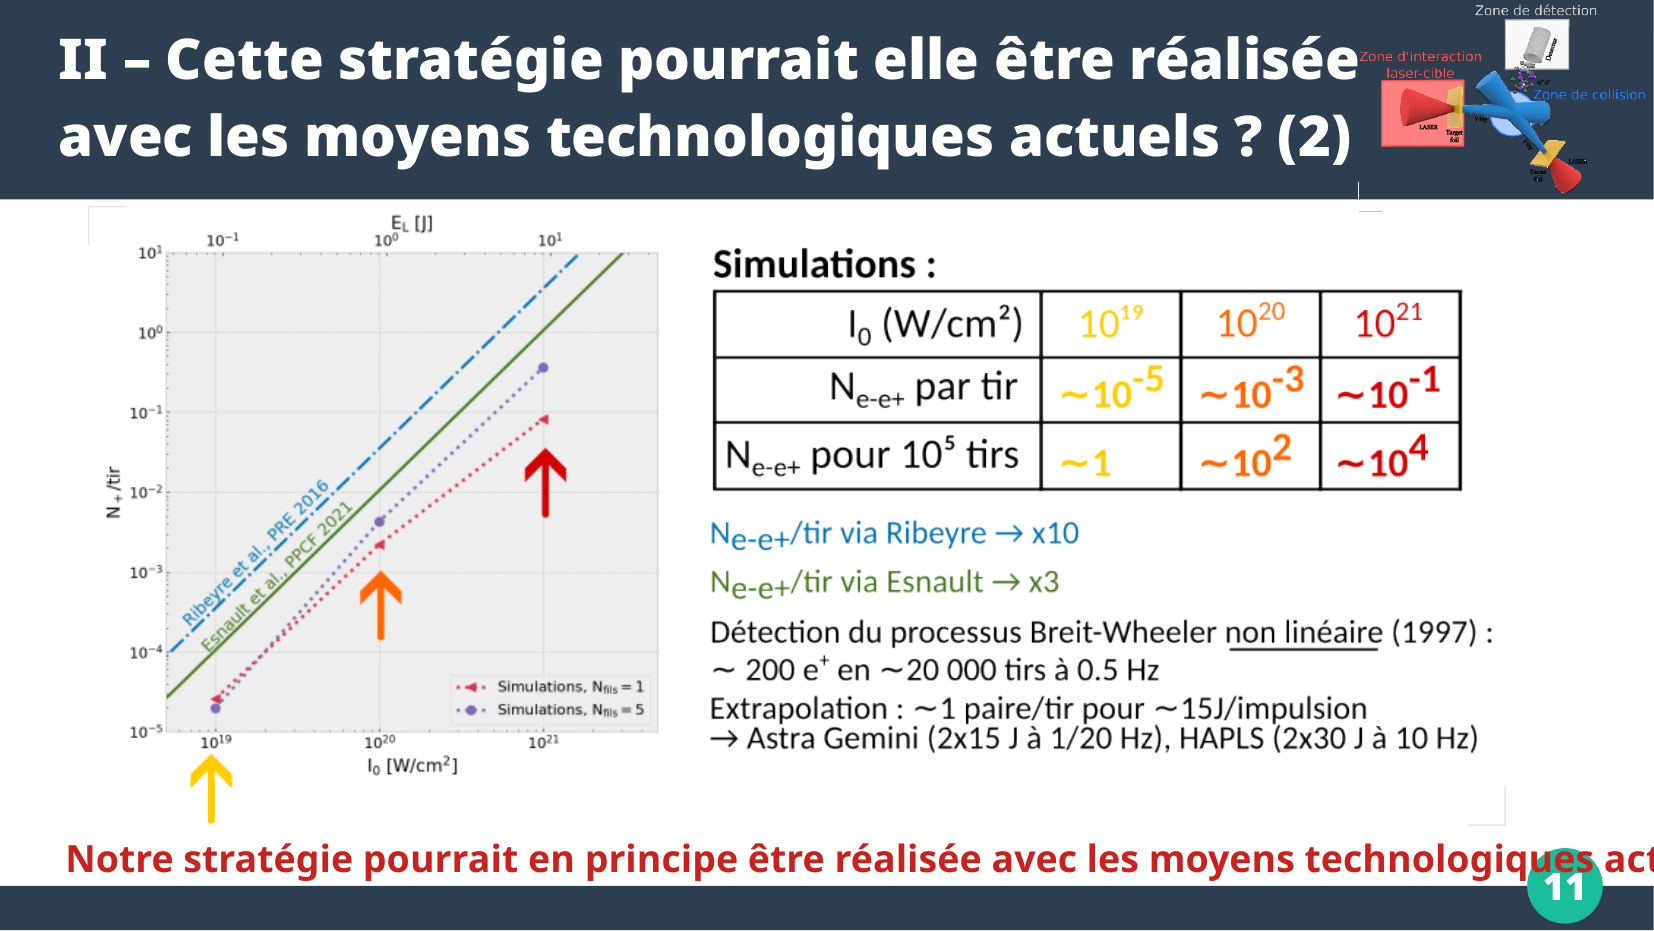

# II – Cette stratégie pourrait elle être réalisée avec les moyens technologiques actuels ? (2)
Notre stratégie pourrait en principe être réalisée avec les moyens technologiques actuels !